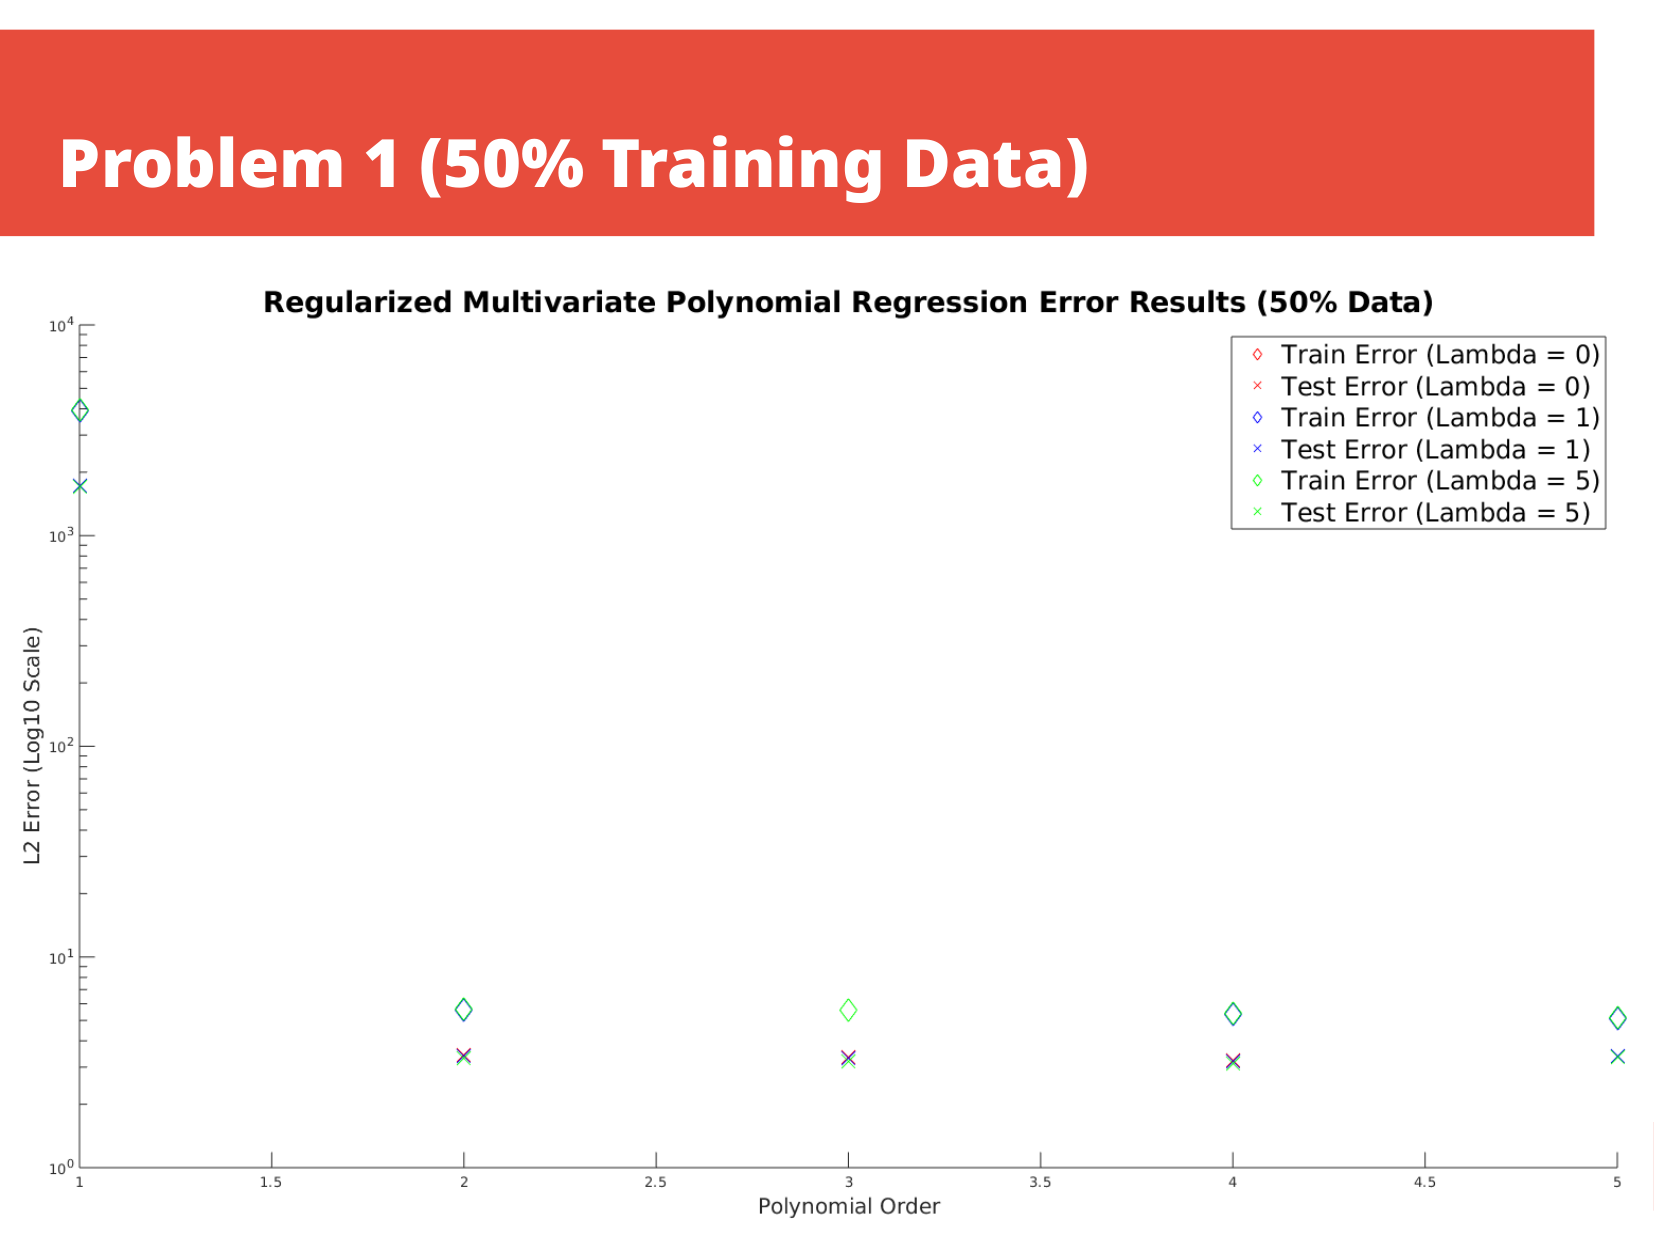

# Problem 1 (50% Training Data)
3